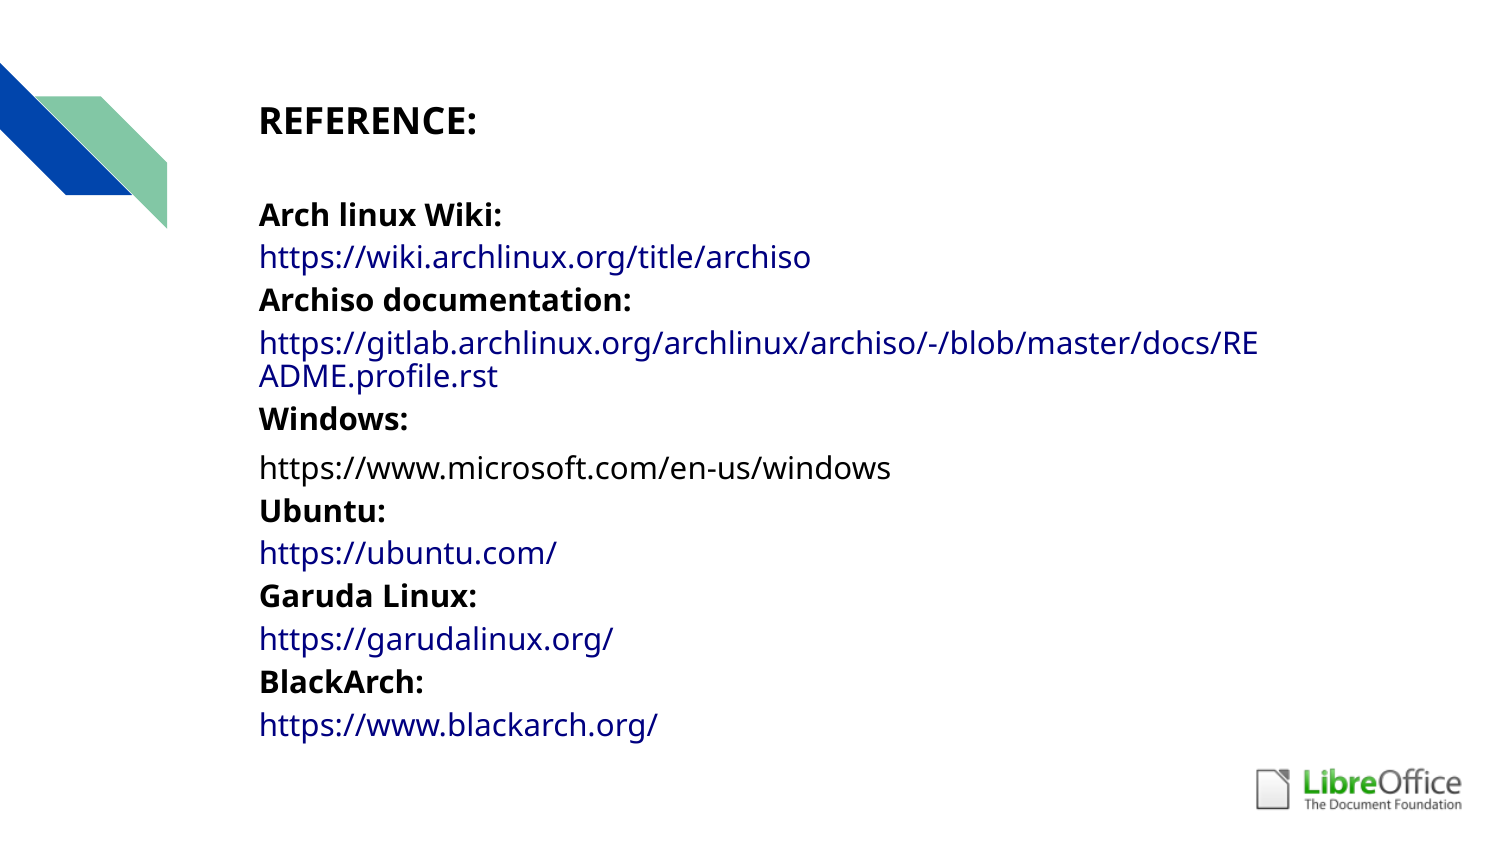

REFERENCE:
Arch linux Wiki:
https://wiki.archlinux.org/title/archiso
Archiso documentation:
https://gitlab.archlinux.org/archlinux/archiso/-/blob/master/docs/README.profile.rst
Windows:
https://www.microsoft.com/en-us/windows
Ubuntu:
https://ubuntu.com/
Garuda Linux:
https://garudalinux.org/
BlackArch:
https://www.blackarch.org/